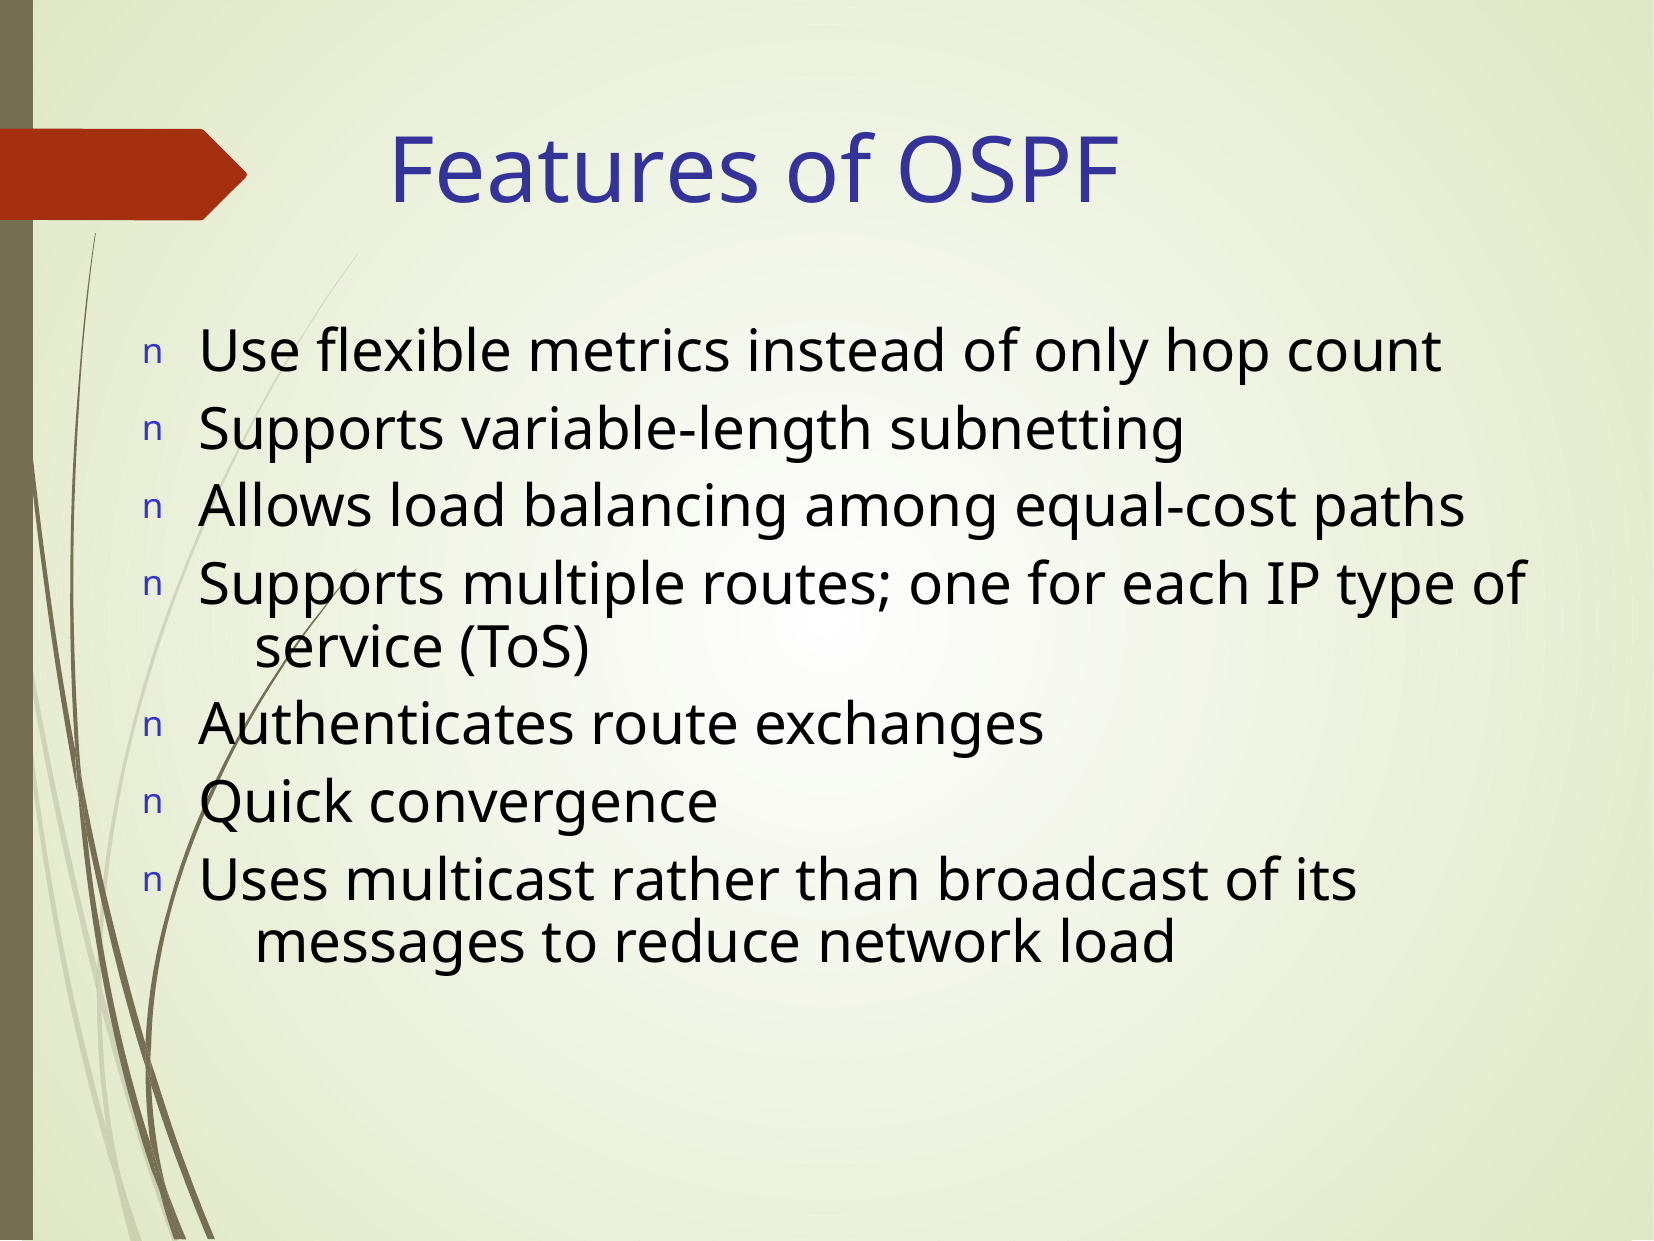

Features of OSPF
Use flexible metrics instead of only hop count
Supports variable-length subnetting
Allows load balancing among equal-cost paths
Supports multiple routes; one for each IP type of service (ToS)
Authenticates route exchanges
Quick convergence
Uses multicast rather than broadcast of its messages to reduce network load